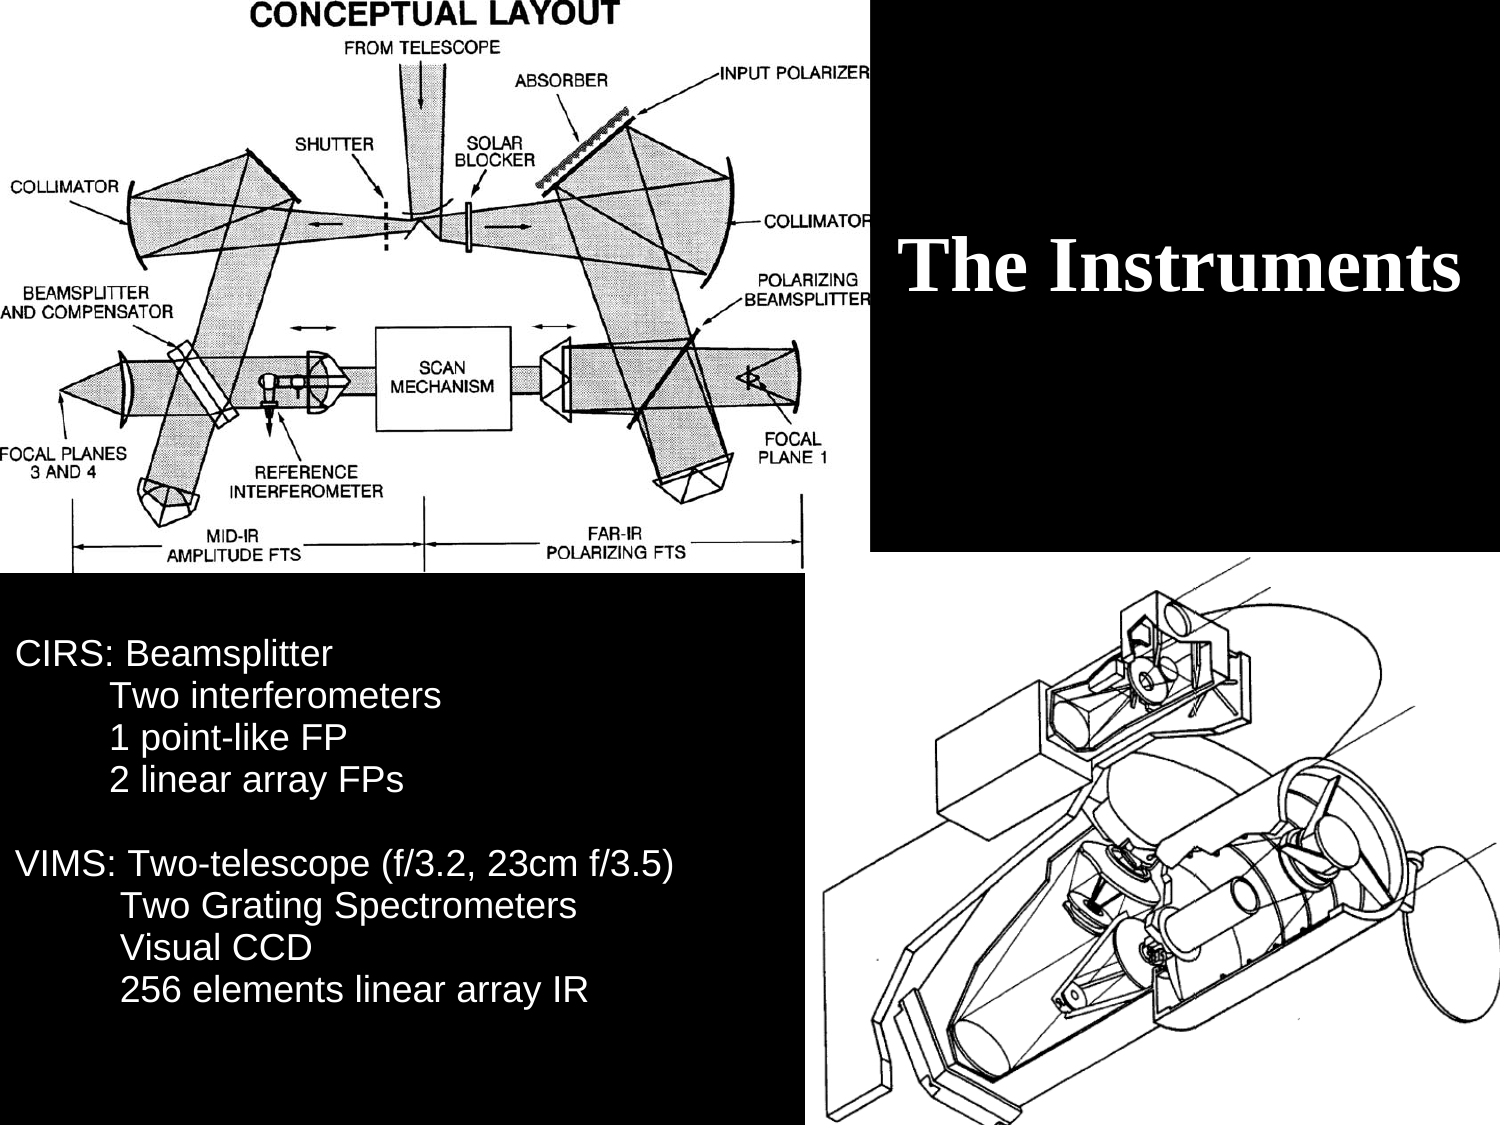

# The Instruments
CIRS: Beamsplitter
 Two interferometers
 1 point-like FP
 2 linear array FPs
VIMS: Two-telescope (f/3.2, 23cm f/3.5)
 Two Grating Spectrometers
 Visual CCD
 256 elements linear array IR